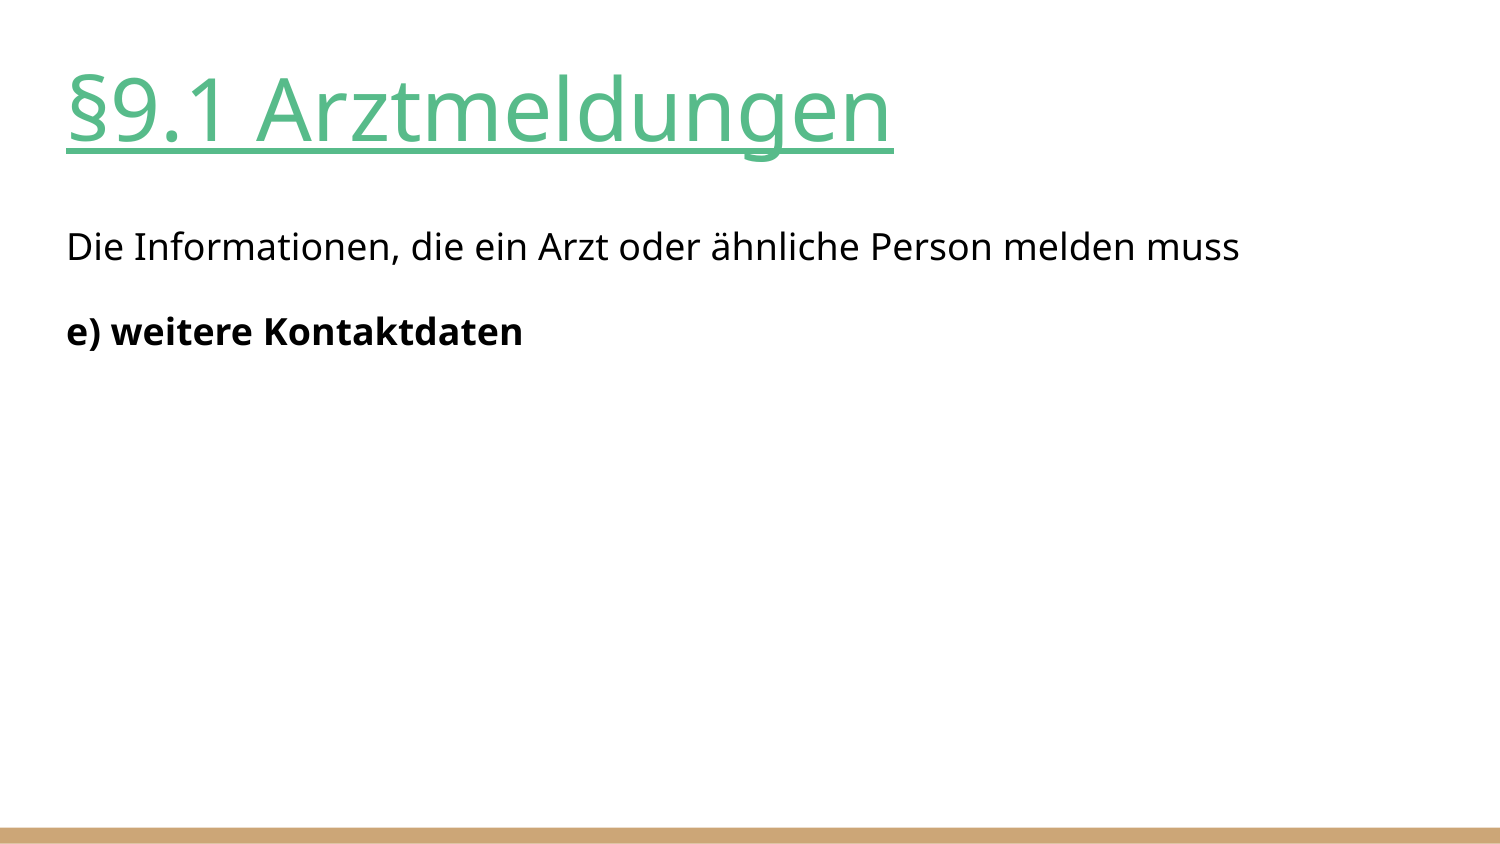

# §9.1 Arztmeldungen
Die Informationen, die ein Arzt oder ähnliche Person melden muss
e) weitere Kontaktdaten